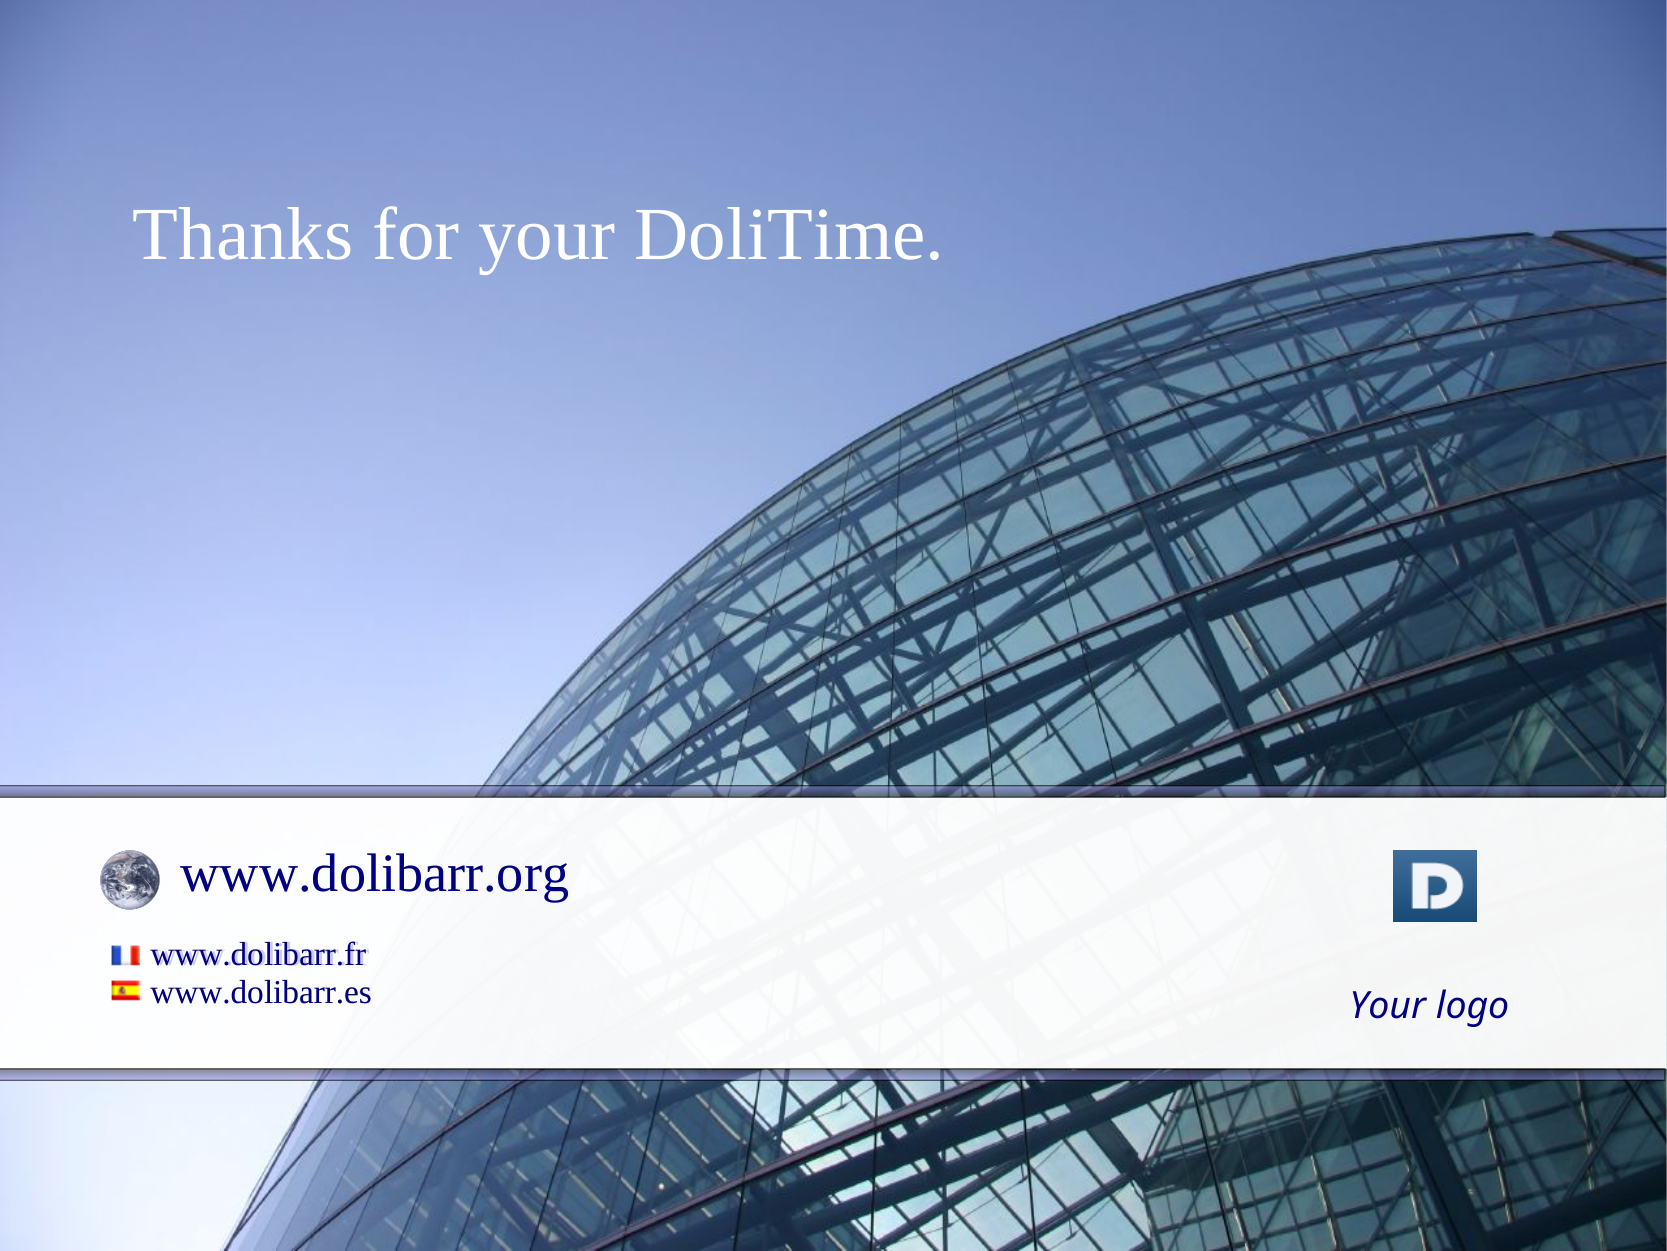

Thanks for your DoliTime.
www.dolibarr.org
www.dolibarr.org
www.dolibarr.fr
www.dolibarr.fr
www.dolibarr.es
www.dolibarr.es
Your logo